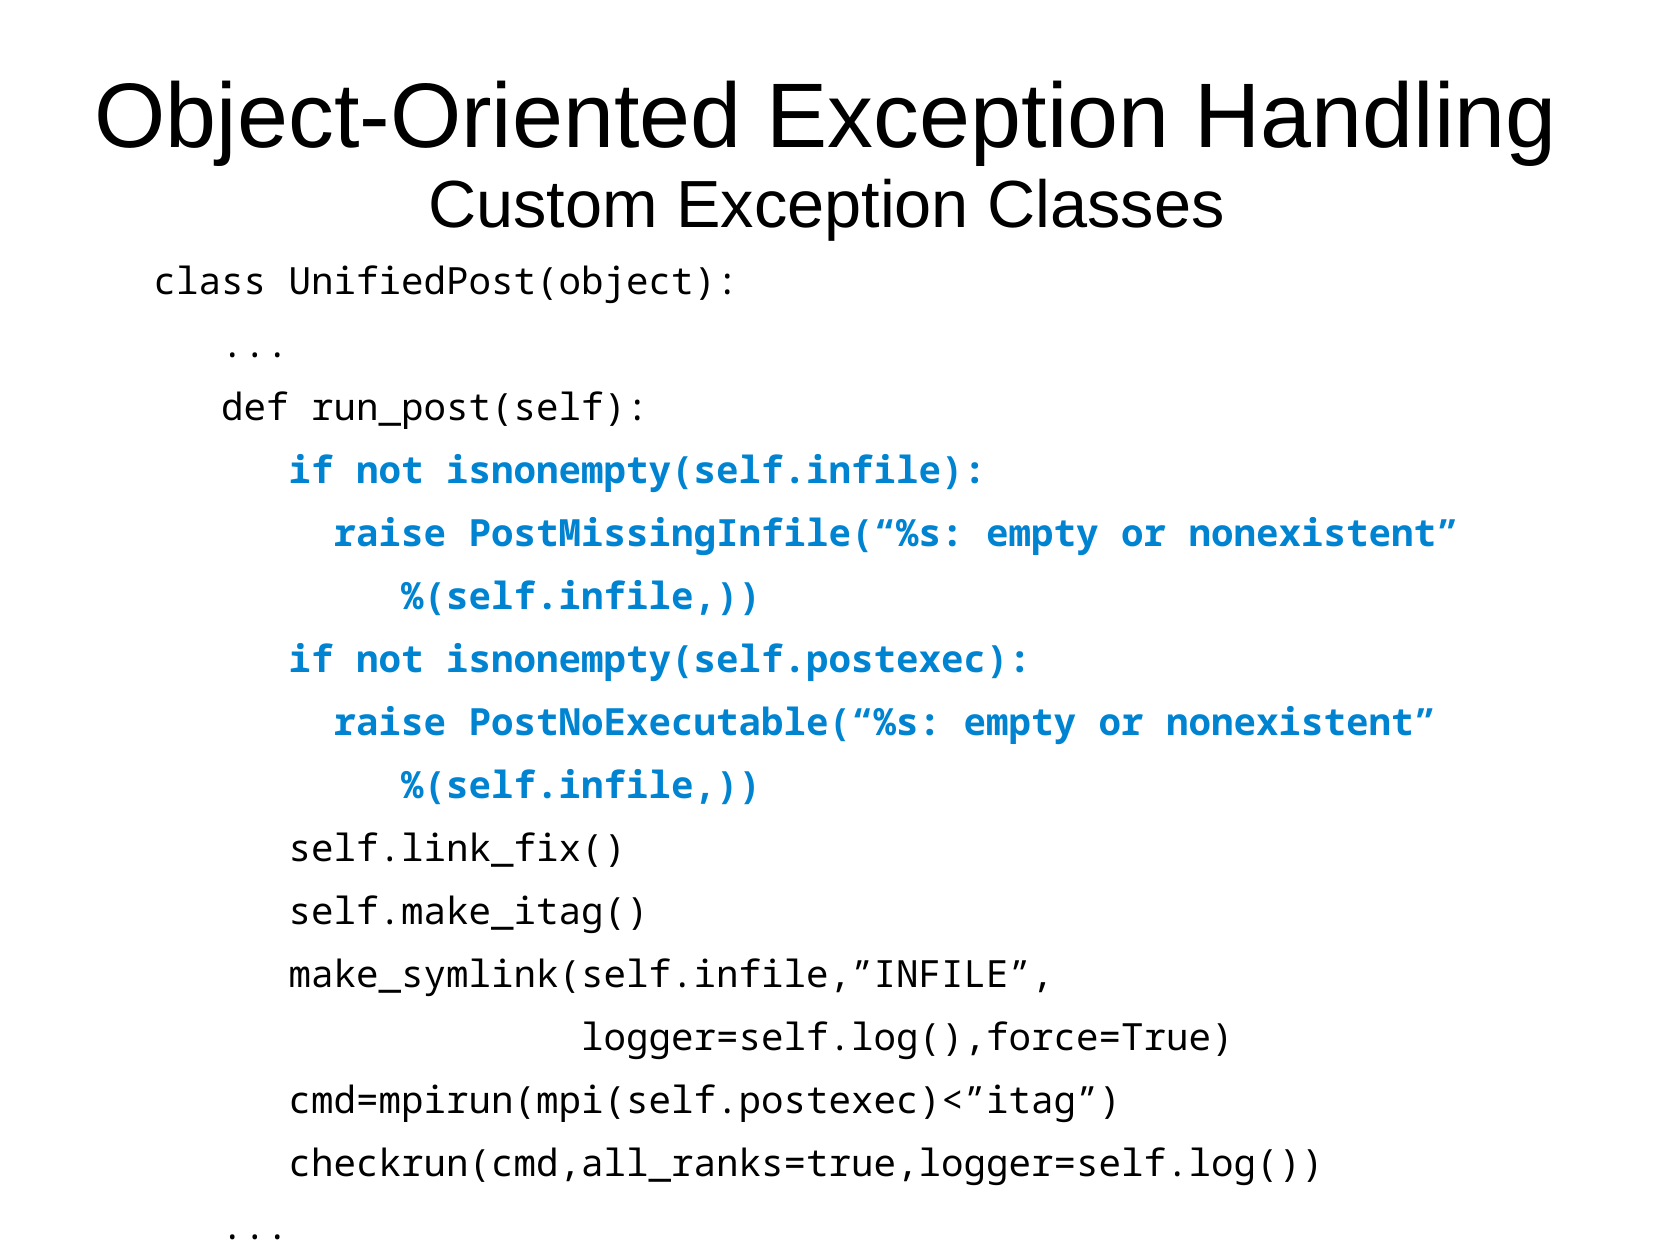

# Object-Oriented Exception Handling Custom Exception Classes
class UnifiedPost(object):
 ...
 def run_post(self):
 if not isnonempty(self.infile):
 raise PostMissingInfile(“%s: empty or nonexistent”
 %(self.infile,))
 if not isnonempty(self.postexec):
 raise PostNoExecutable(“%s: empty or nonexistent”
 %(self.infile,))
 self.link_fix()
 self.make_itag()
 make_symlink(self.infile,”INFILE”,
 logger=self.log(),force=True)
 cmd=mpirun(mpi(self.postexec)<”itag”)
 checkrun(cmd,all_ranks=true,logger=self.log())
 ...